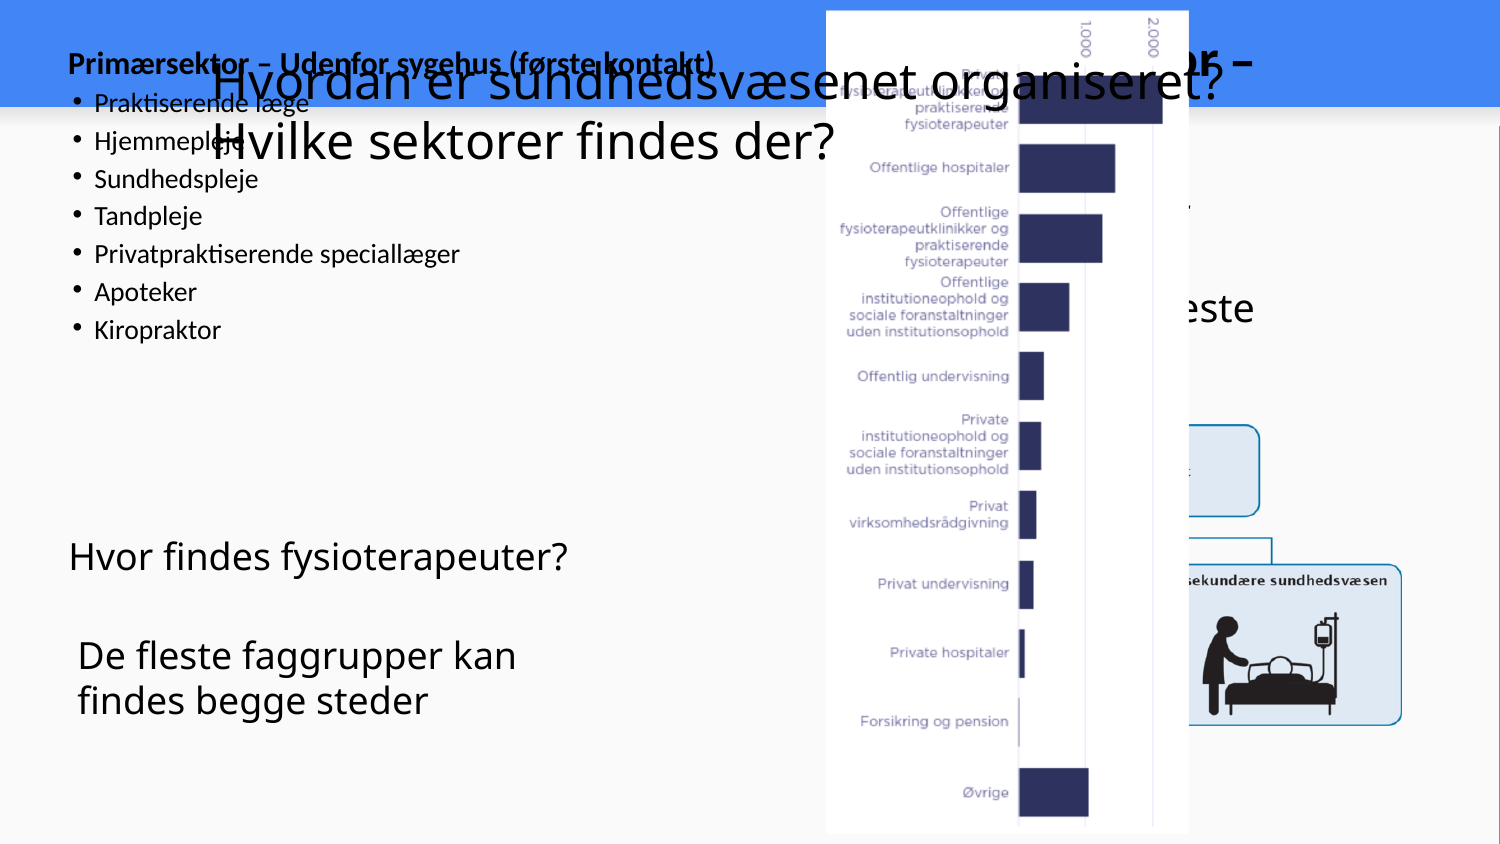

Sekundærsektor – Sygehus
Sygehuse
Privathospitaler
Lægevagt
Ambulancetjeneste
Hvordan er sundhedsvæsenet organiseret? Hvilke sektorer findes der?
Primærsektor – Udenfor sygehus (første kontakt)
Praktiserende læge
Hjemmepleje
Sundhedspleje
Tandpleje
Privatpraktiserende speciallæger
Apoteker
Kiropraktor
Hvor findes fysioterapeuter?
De fleste faggrupper kan findes begge steder